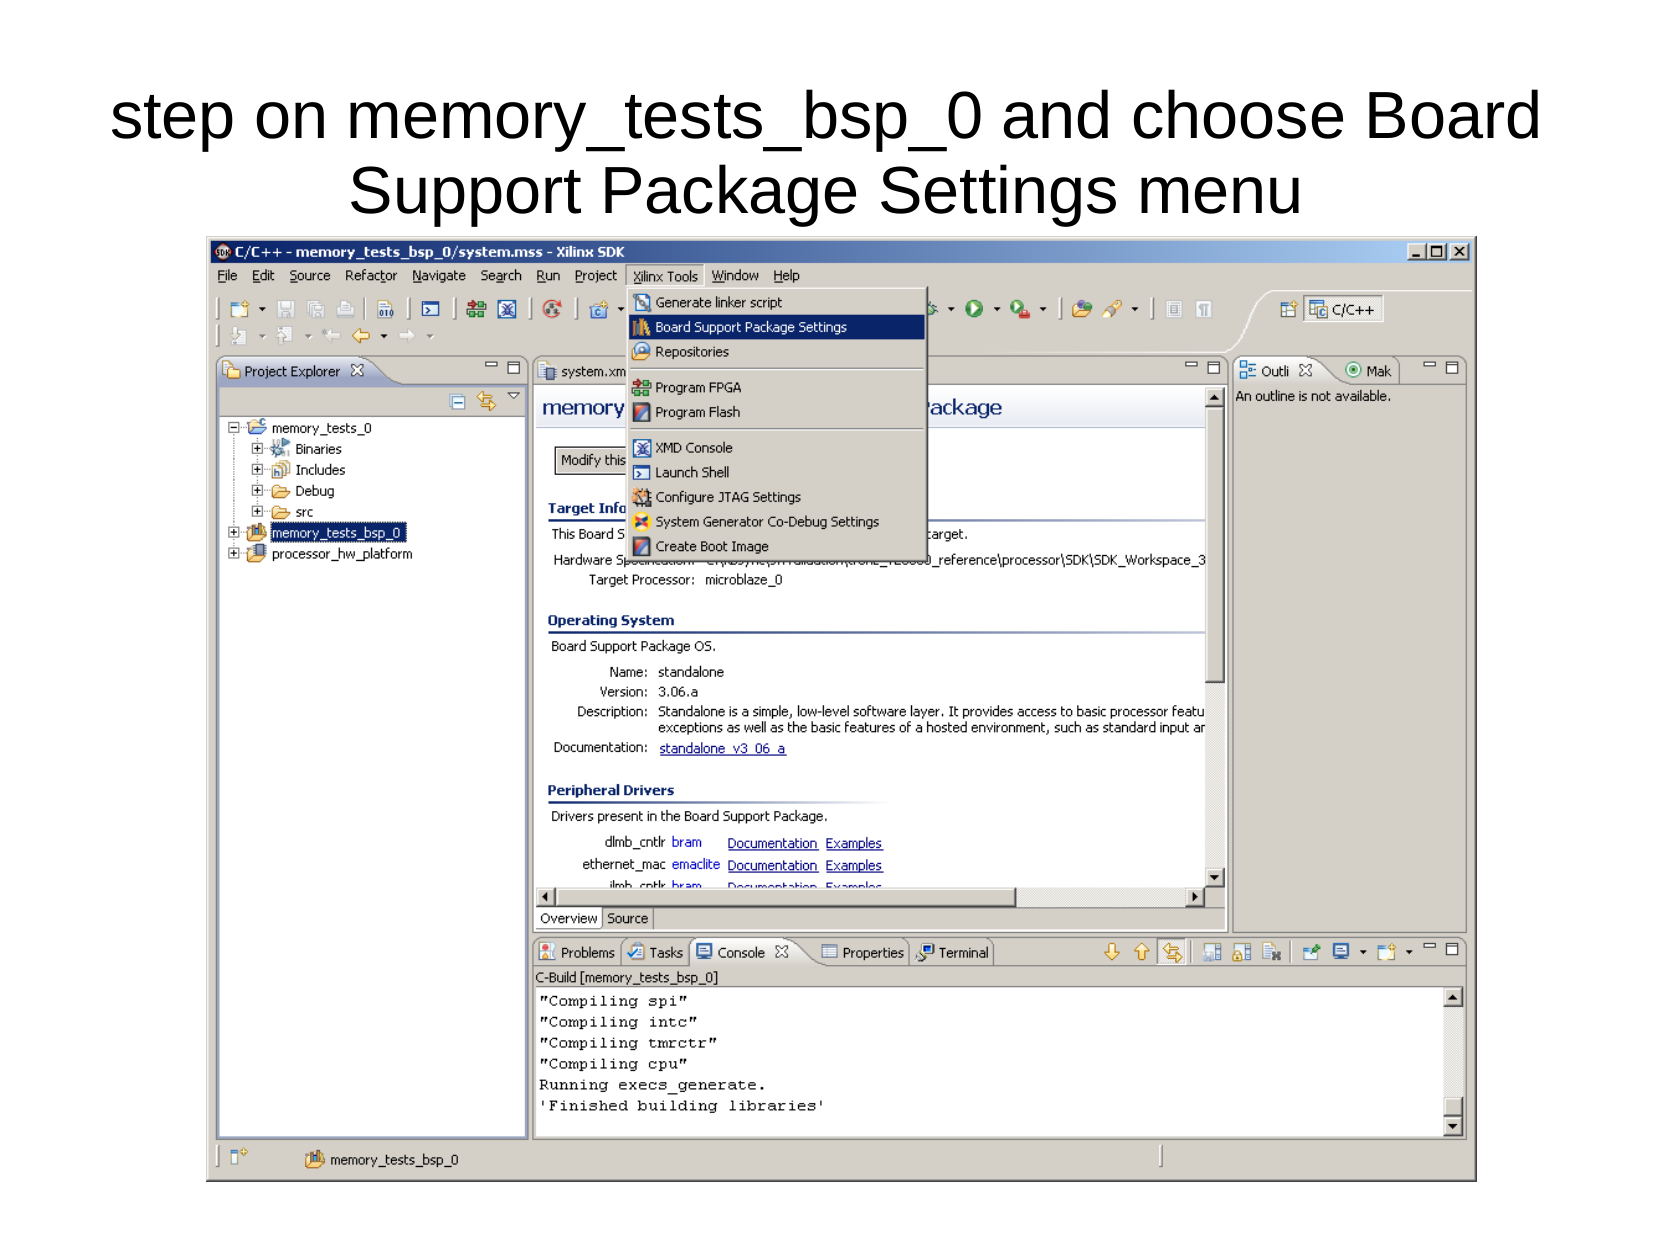

# step on memory_tests_bsp_0 and choose Board Support Package Settings menu